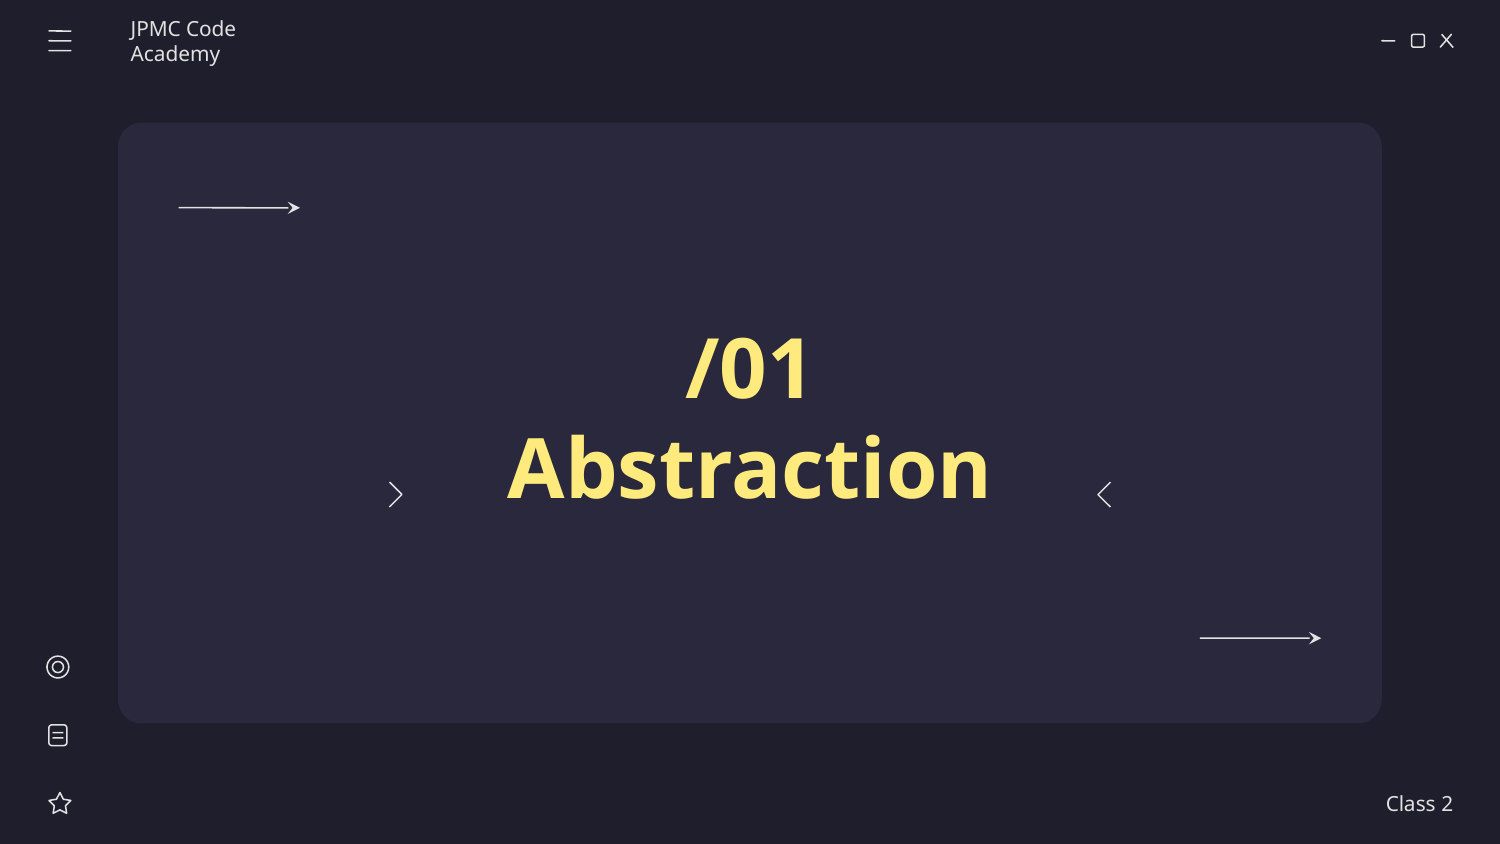

# JPMC Code Academy
/01
Abstraction
Class 2